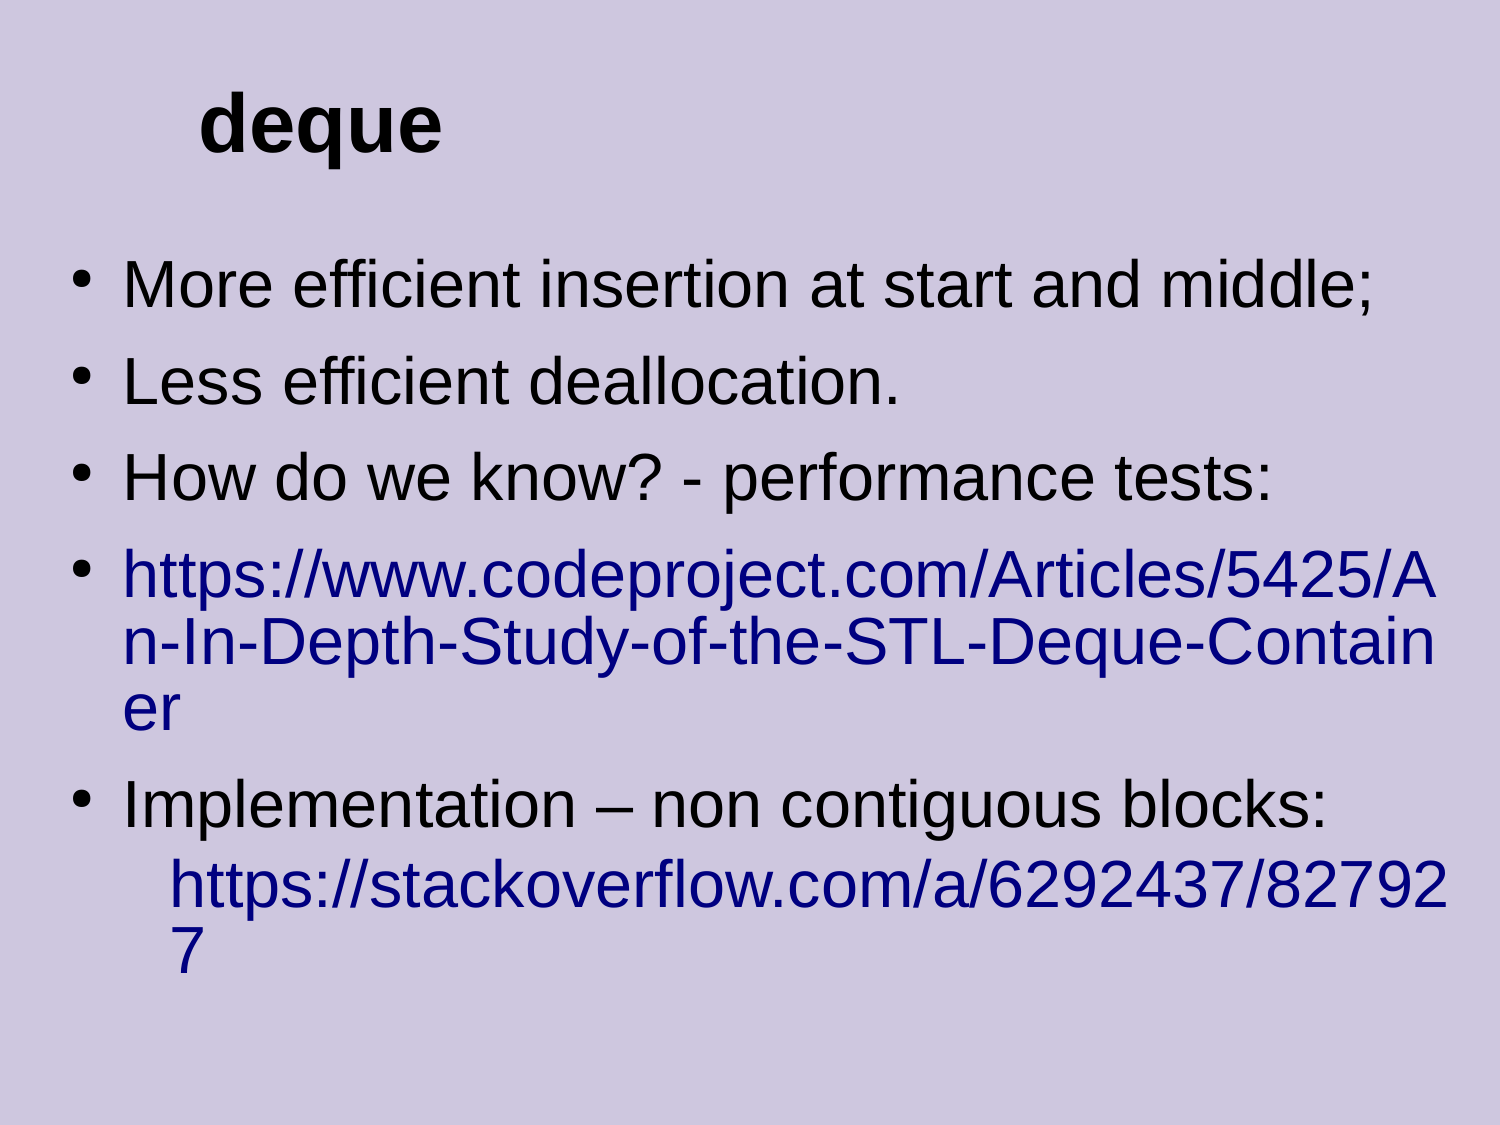

# deque
More efficient insertion at start and middle;
Less efficient deallocation.
How do we know? - performance tests:
https://www.codeproject.com/Articles/5425/An-In-Depth-Study-of-the-STL-Deque-Container
Implementation – non contiguous blocks:
https://stackoverflow.com/a/6292437/827927